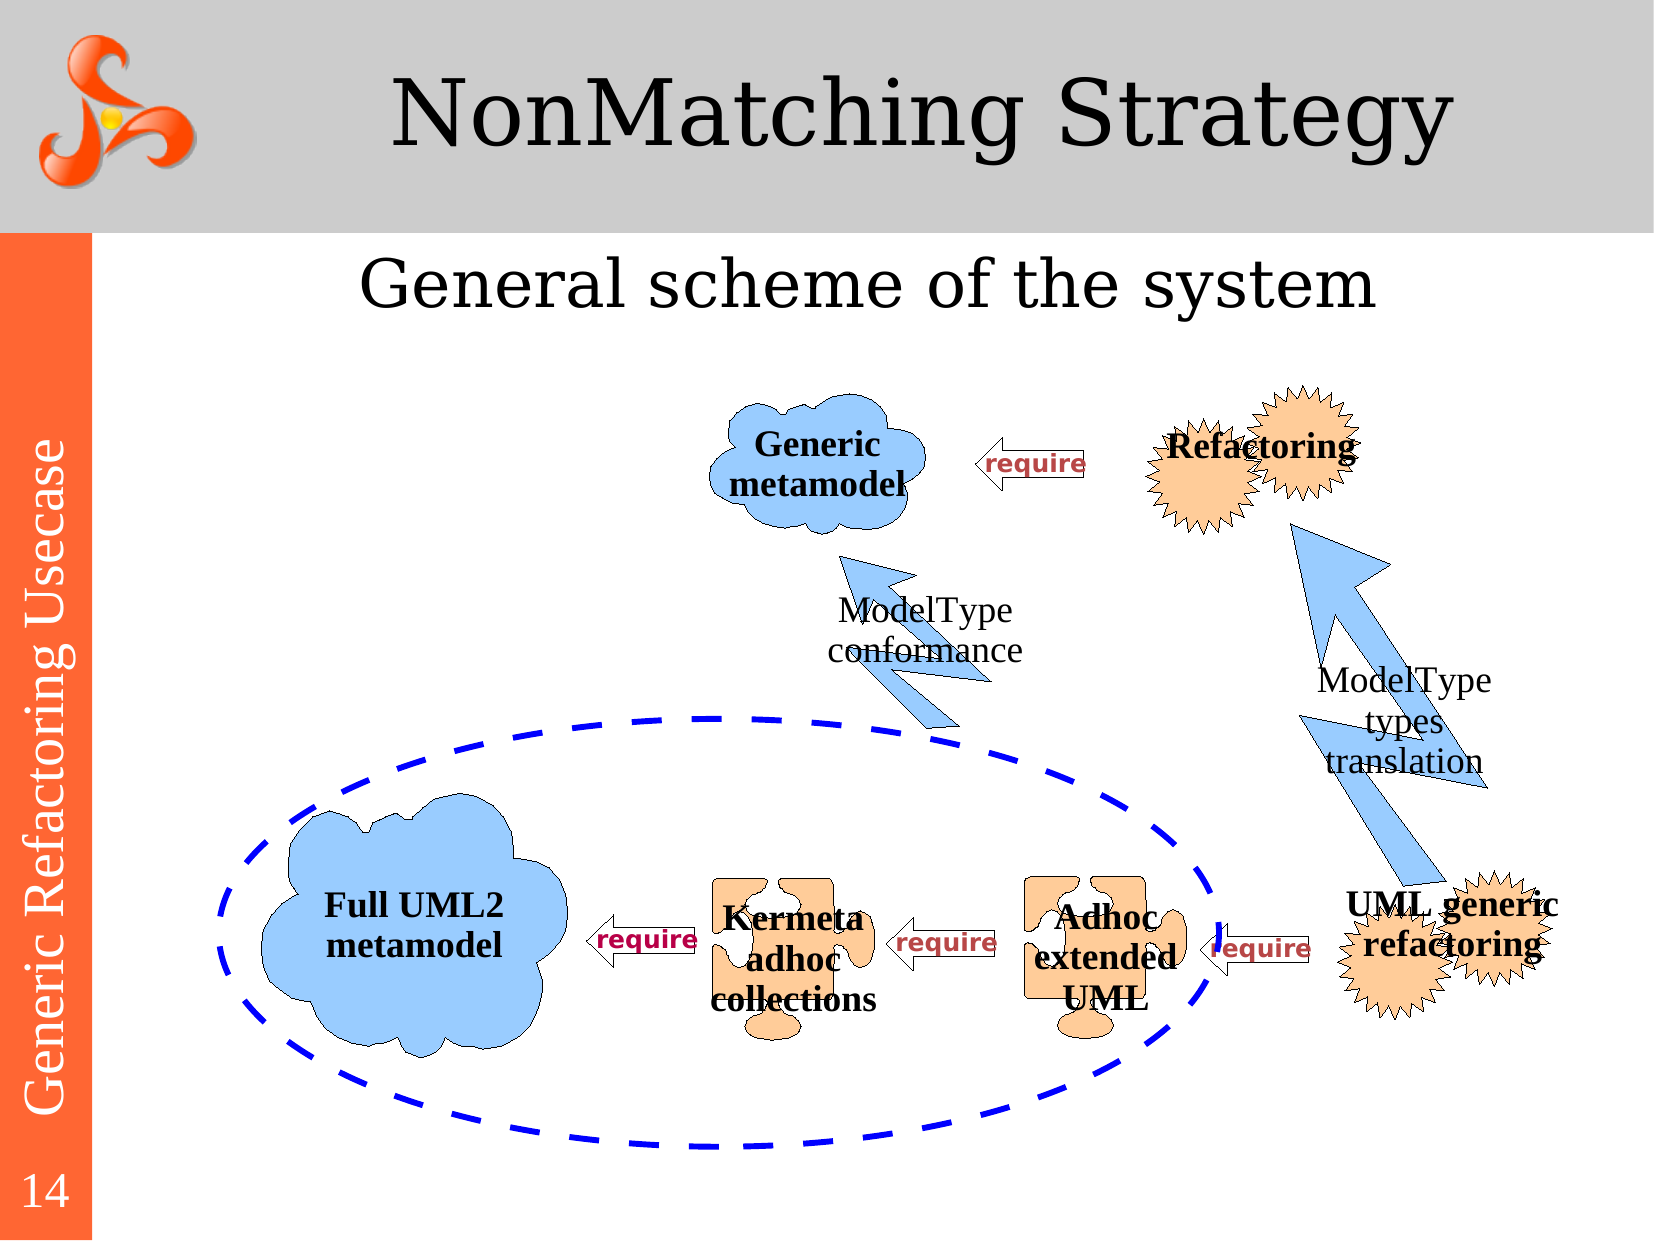

# NonMatching Strategy
General scheme of the system
Refactoring
Generic
metamodel
require
ModelType
types
translation
ModelType
conformance
Generic Refactoring Usecase
Full UML2
metamodel
Kermeta
adhoc
collections
require
Adhoc
extended
UML
require
UML generic refactoring
require